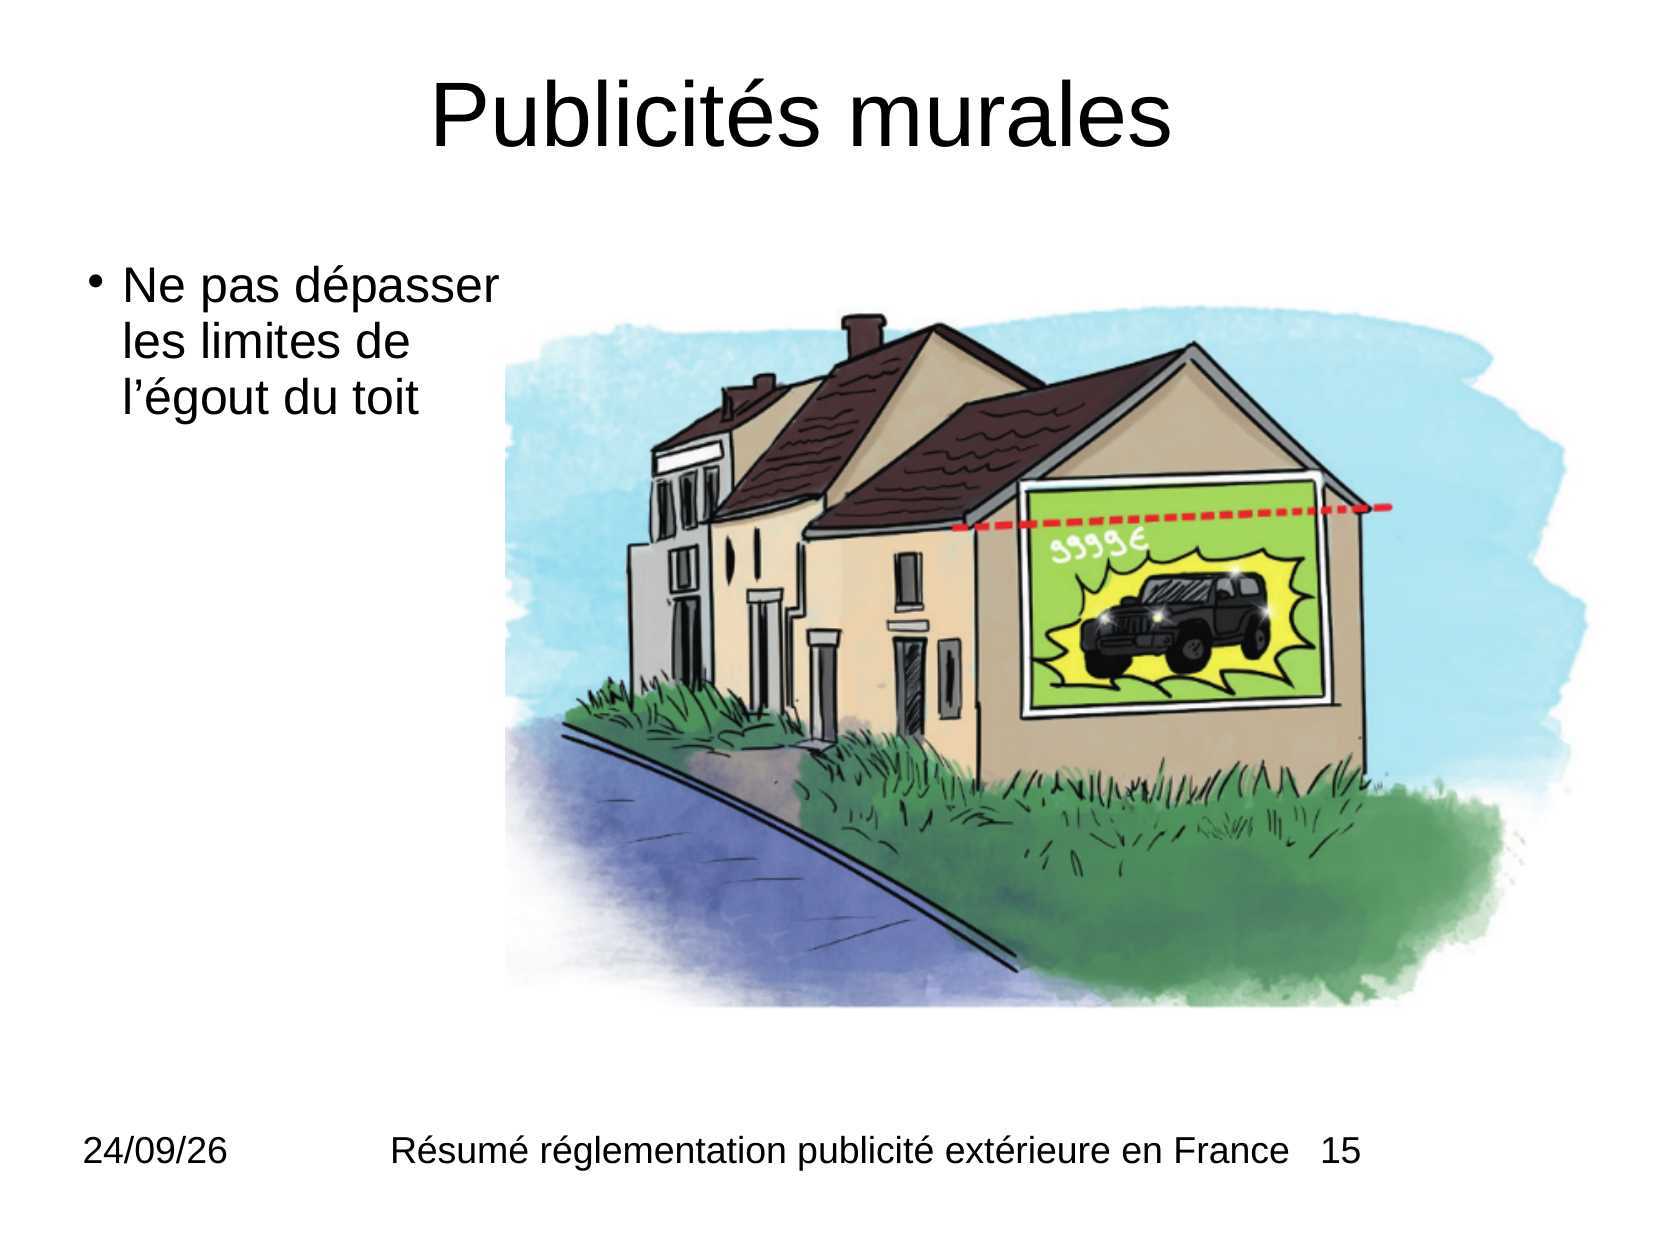

# Publicités murales
Ne pas dépasser les limites de l’égout du toit
Résumé réglementation publicité extérieure en France
15